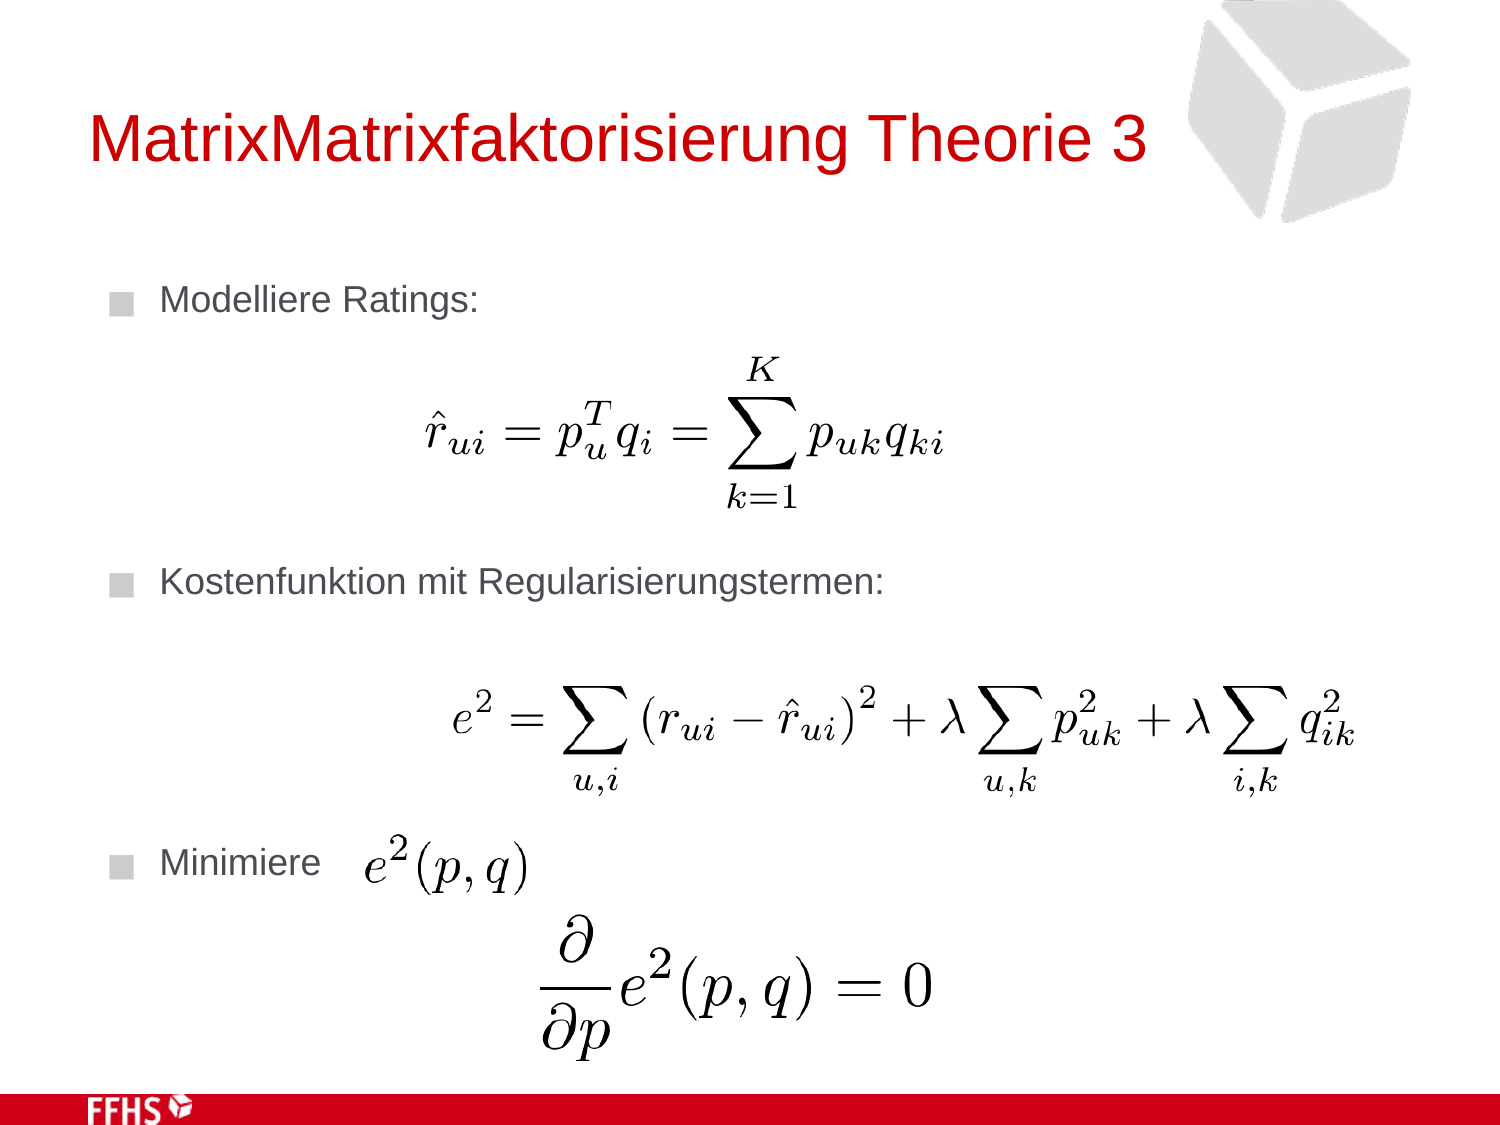

# MatrixMatrixfaktorisierung Theorie 3
Modelliere Ratings:
Kostenfunktion mit Regularisierungstermen:
Minimiere